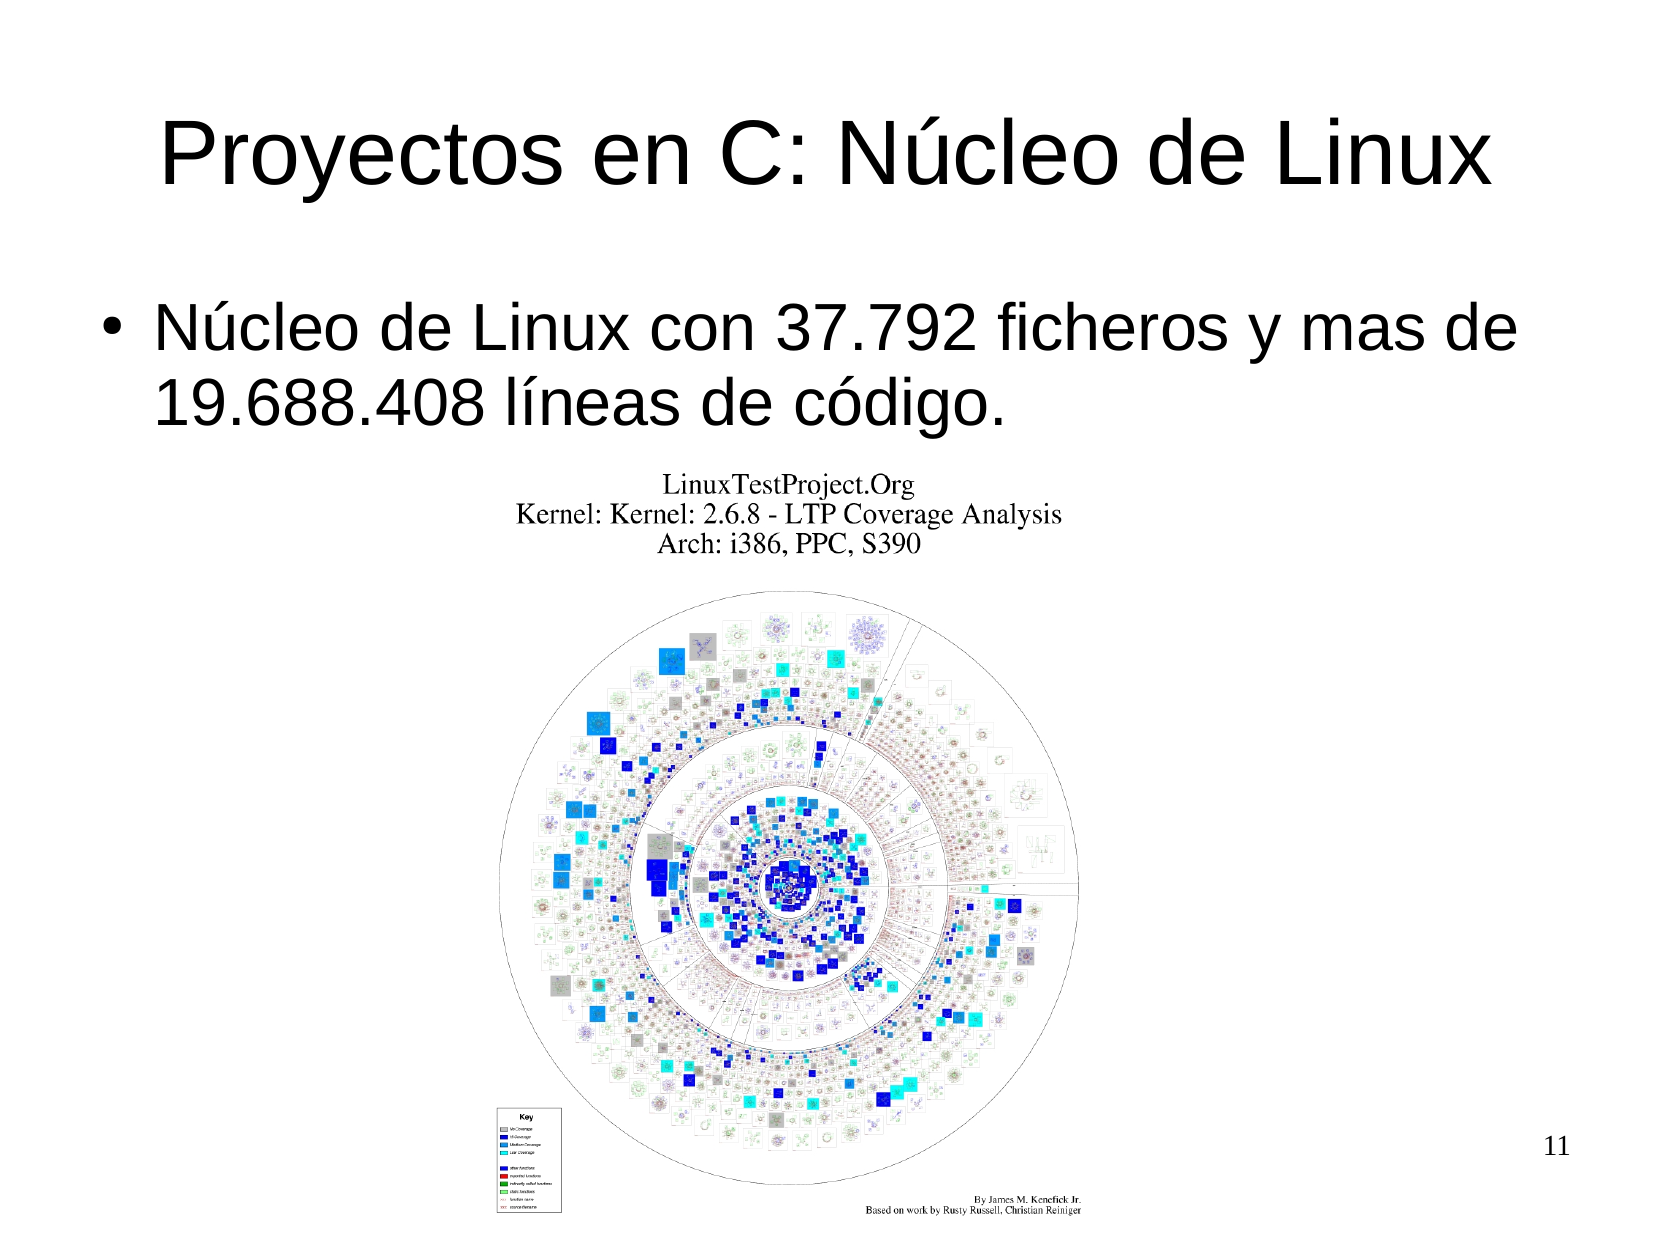

# Proyectos en C: Núcleo de Linux
Núcleo de Linux con 37.792 ficheros y mas de 19.688.408 líneas de código.
11